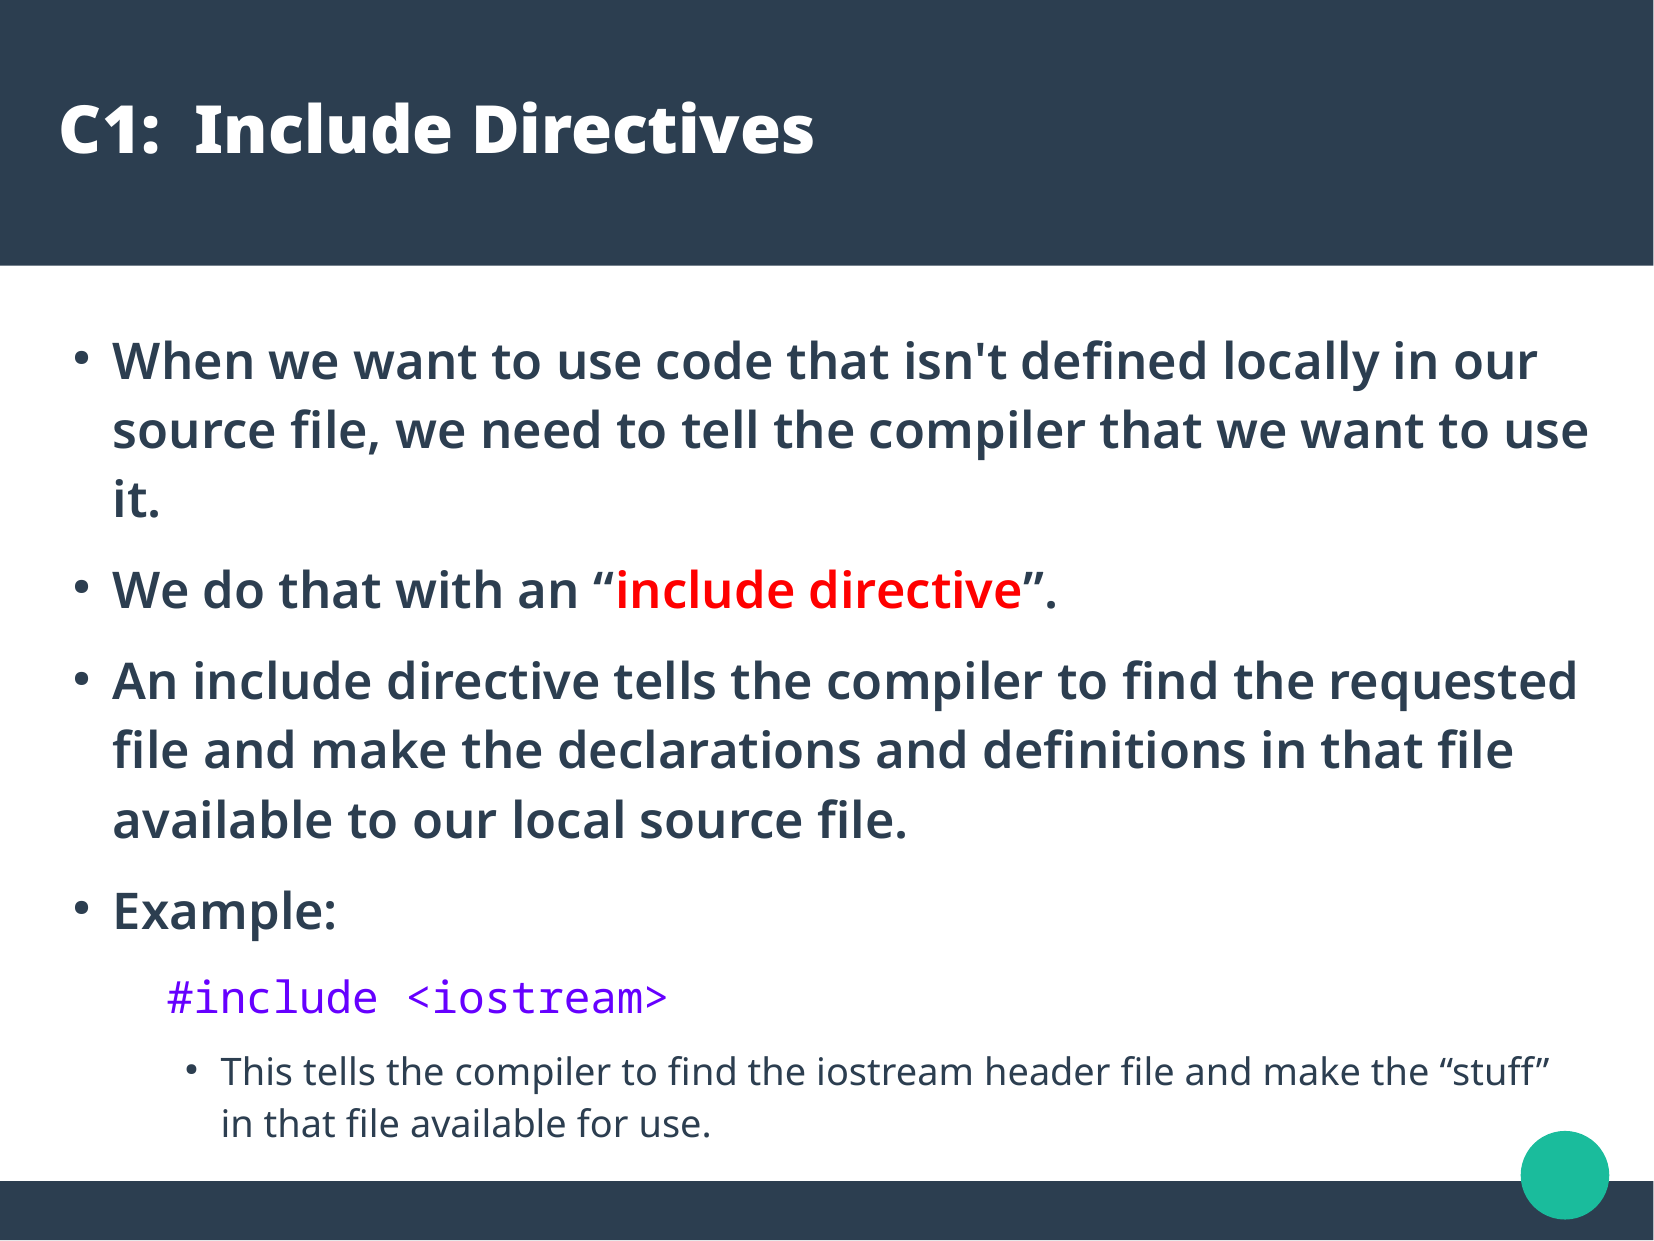

# C1: Include Directives
When we want to use code that isn't defined locally in our source file, we need to tell the compiler that we want to use it.
We do that with an “include directive”.
An include directive tells the compiler to find the requested file and make the declarations and definitions in that file available to our local source file.
Example:
#include <iostream>
This tells the compiler to find the iostream header file and make the “stuff” in that file available for use.